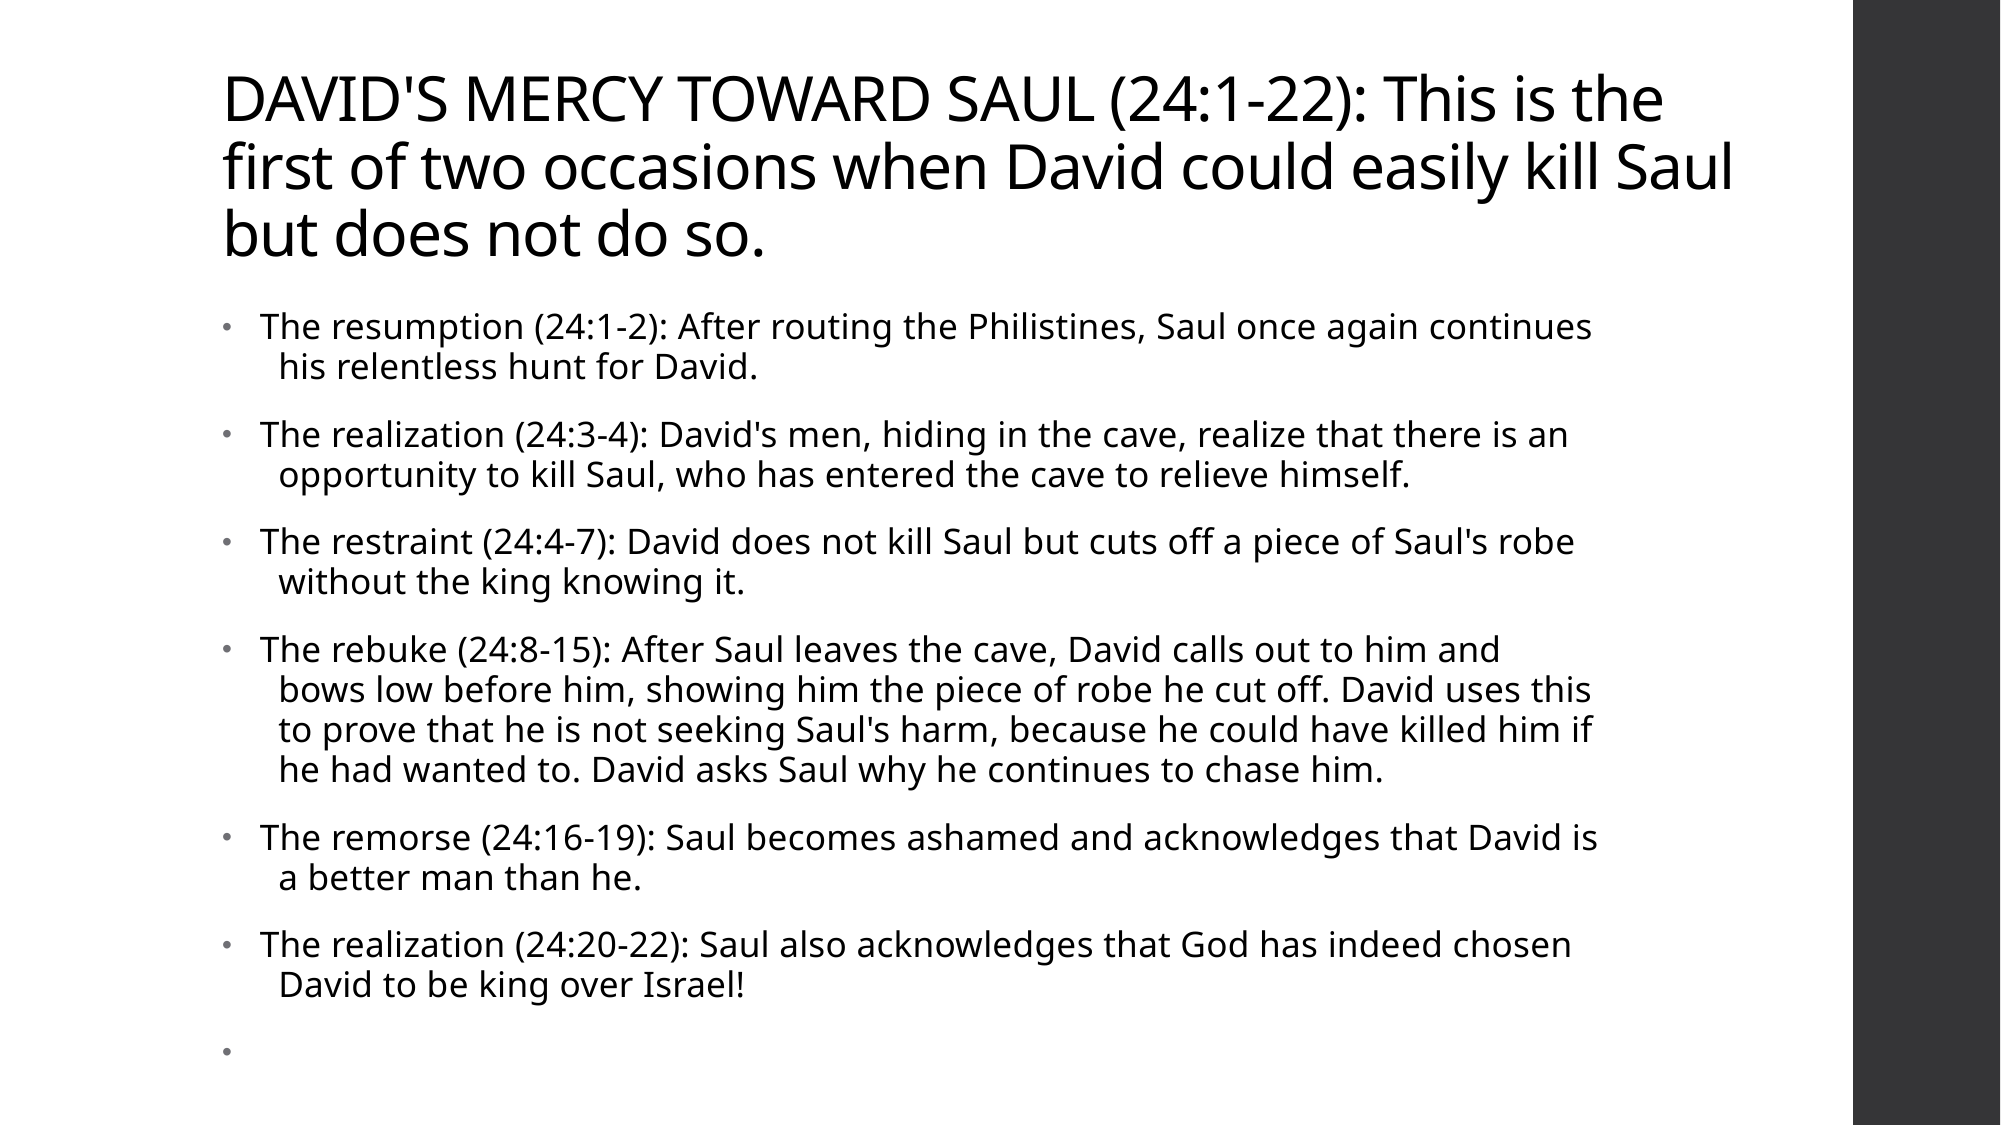

# DAVID'S MERCY TOWARD SAUL (24:1-22): This is the first of two occasions when David could easily kill Saul but does not do so.
 The resumption (24:1-2): After routing the Philistines, Saul once again continues his relentless hunt for David.
 The realization (24:3-4): David's men, hiding in the cave, realize that there is an opportunity to kill Saul, who has entered the cave to relieve himself.
 The restraint (24:4-7): David does not kill Saul but cuts off a piece of Saul's robe without the king knowing it.
 The rebuke (24:8-15): After Saul leaves the cave, David calls out to him and bows low before him, showing him the piece of robe he cut off. David uses this to prove that he is not seeking Saul's harm, because he could have killed him if he had wanted to. David asks Saul why he continues to chase him.
 The remorse (24:16-19): Saul becomes ashamed and acknowledges that David is a better man than he.
 The realization (24:20-22): Saul also acknowledges that God has indeed chosen David to be king over Israel!